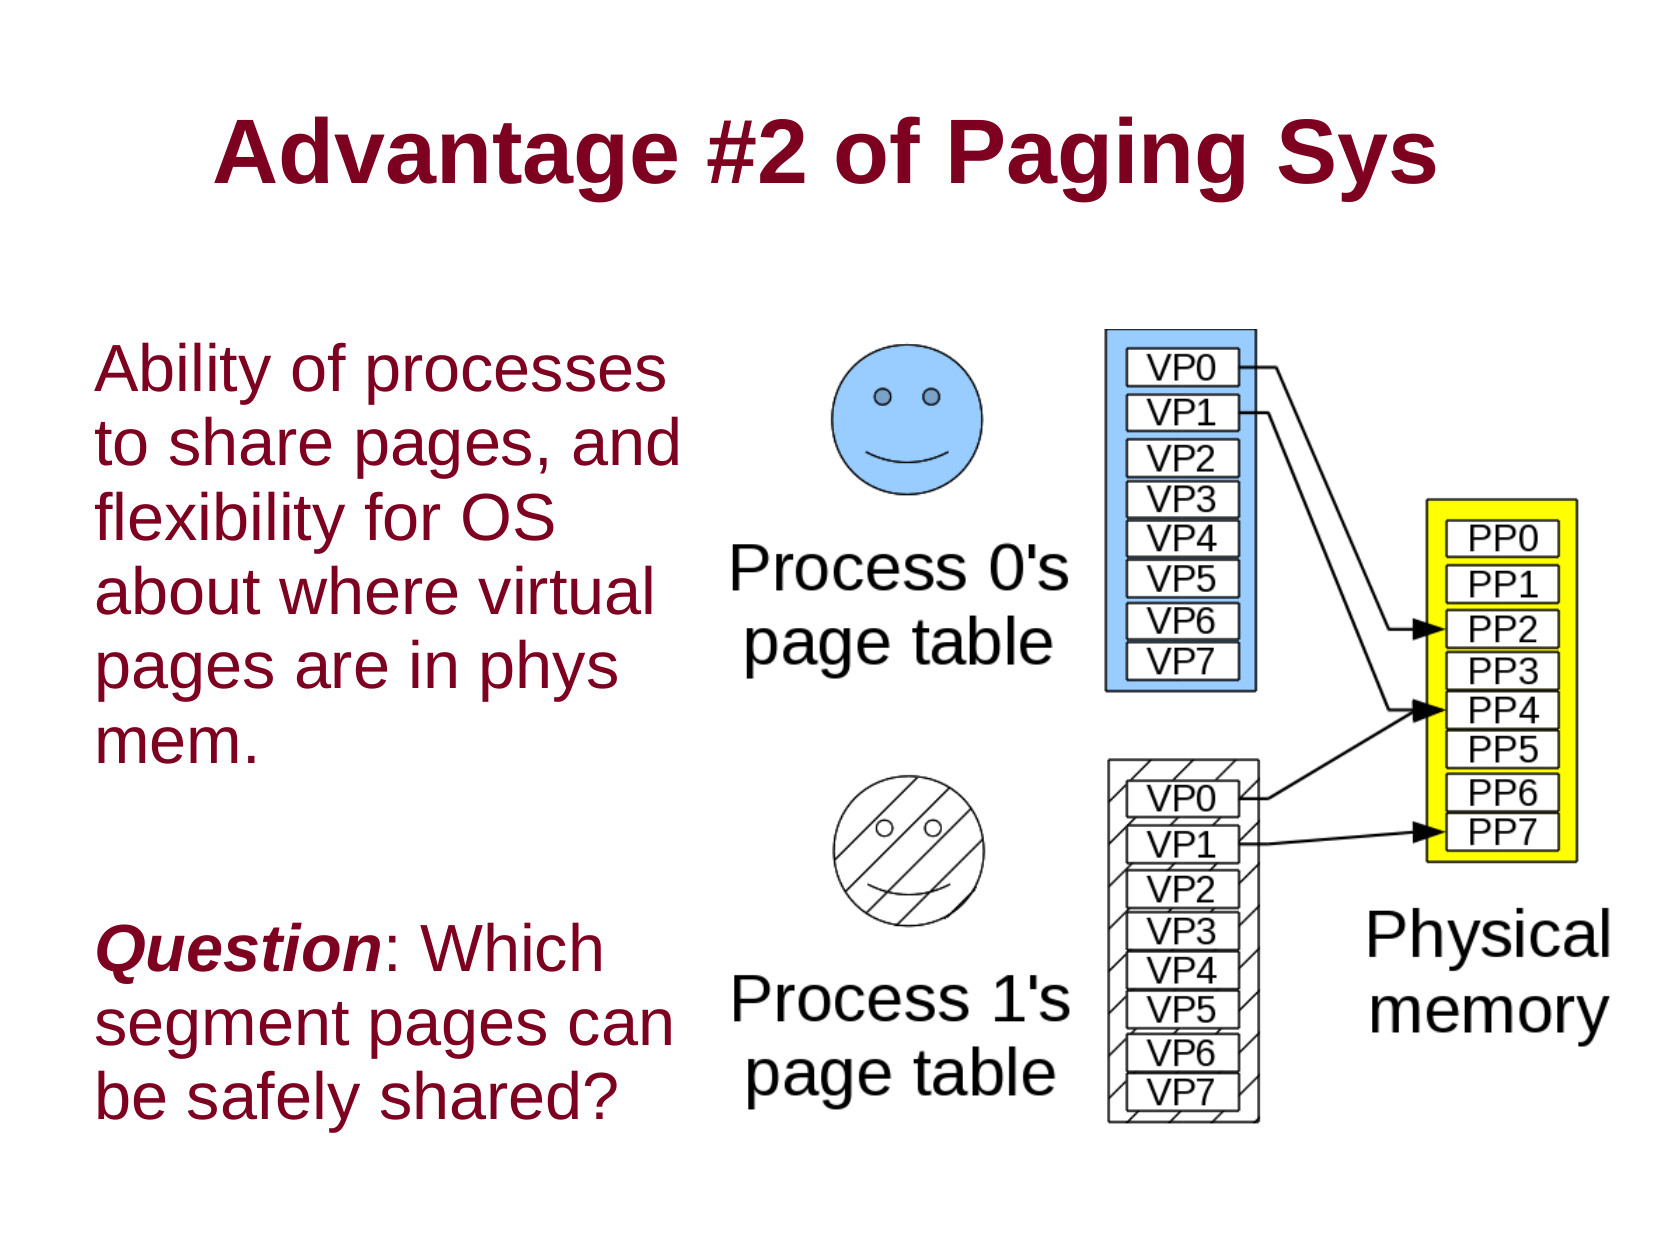

# Advantage #2 of Paging Sys
Ability of processes to share pages, and flexibility for OS about where virtual pages are in phys mem.
Question: Which segment pages can be safely shared?